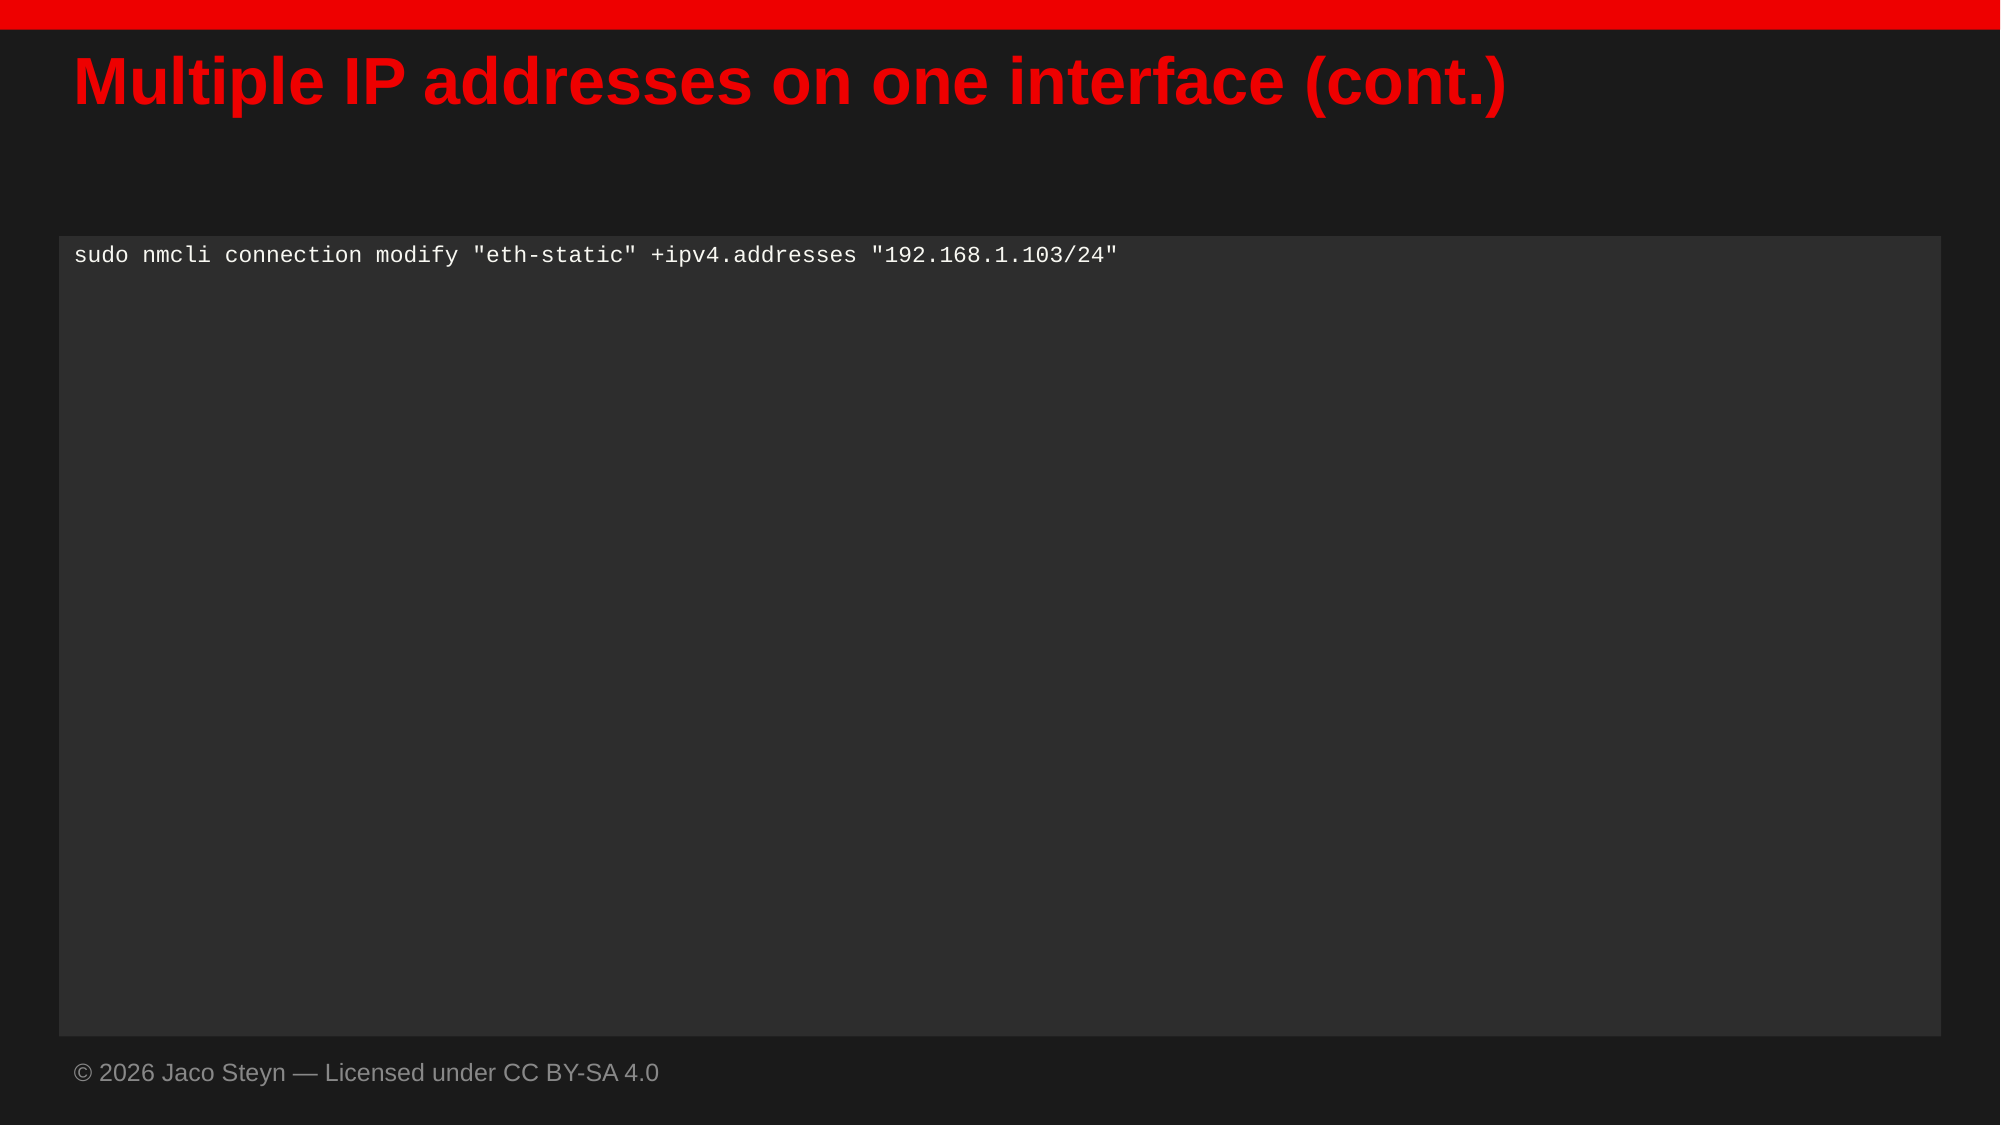

Multiple IP addresses on one interface (cont.)
sudo nmcli connection modify "eth-static" +ipv4.addresses "192.168.1.103/24"
© 2026 Jaco Steyn — Licensed under CC BY-SA 4.0